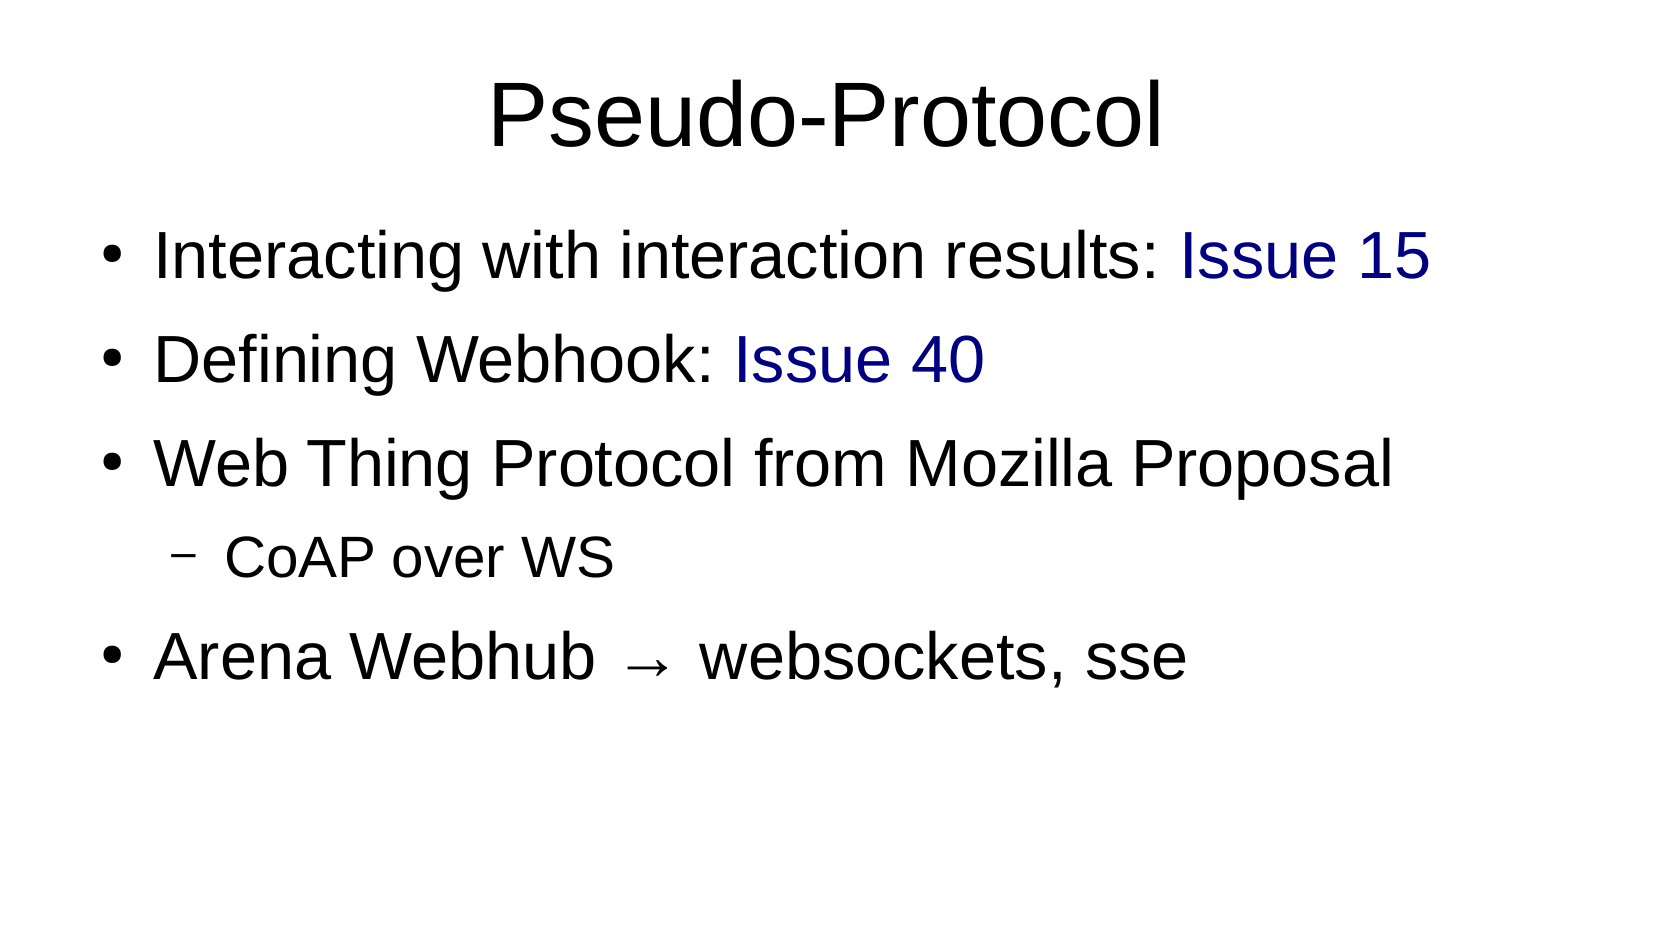

# Pseudo-Protocol
Interacting with interaction results: Issue 15
Defining Webhook: Issue 40
Web Thing Protocol from Mozilla Proposal
CoAP over WS
Arena Webhub → websockets, sse